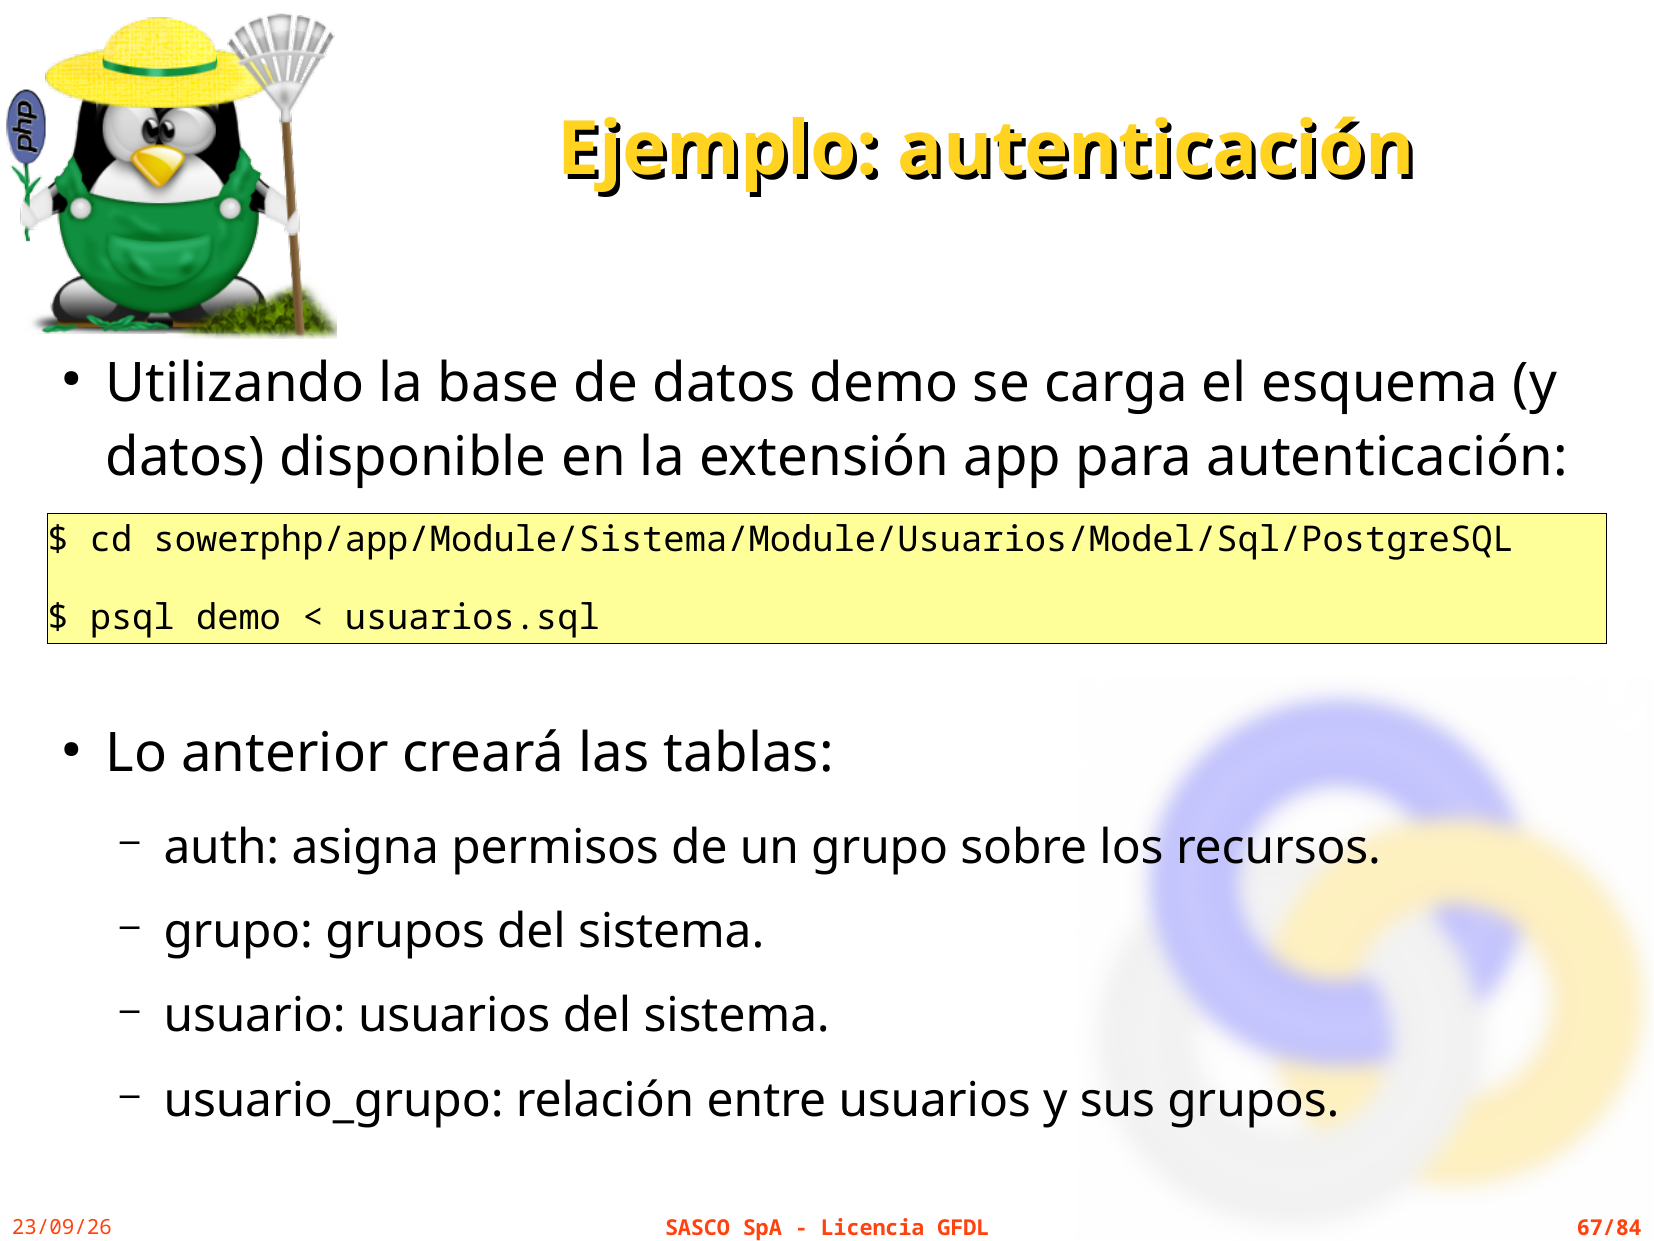

# Ejemplo: autenticación
Utilizando la base de datos demo se carga el esquema (y datos) disponible en la extensión app para autenticación:
Lo anterior creará las tablas:
auth: asigna permisos de un grupo sobre los recursos.
grupo: grupos del sistema.
usuario: usuarios del sistema.
usuario_grupo: relación entre usuarios y sus grupos.
$ cd sowerphp/app/Module/Sistema/Module/Usuarios/Model/Sql/PostgreSQL
$ psql demo < usuarios.sql
SASCO SpA - Licencia GFDL
67